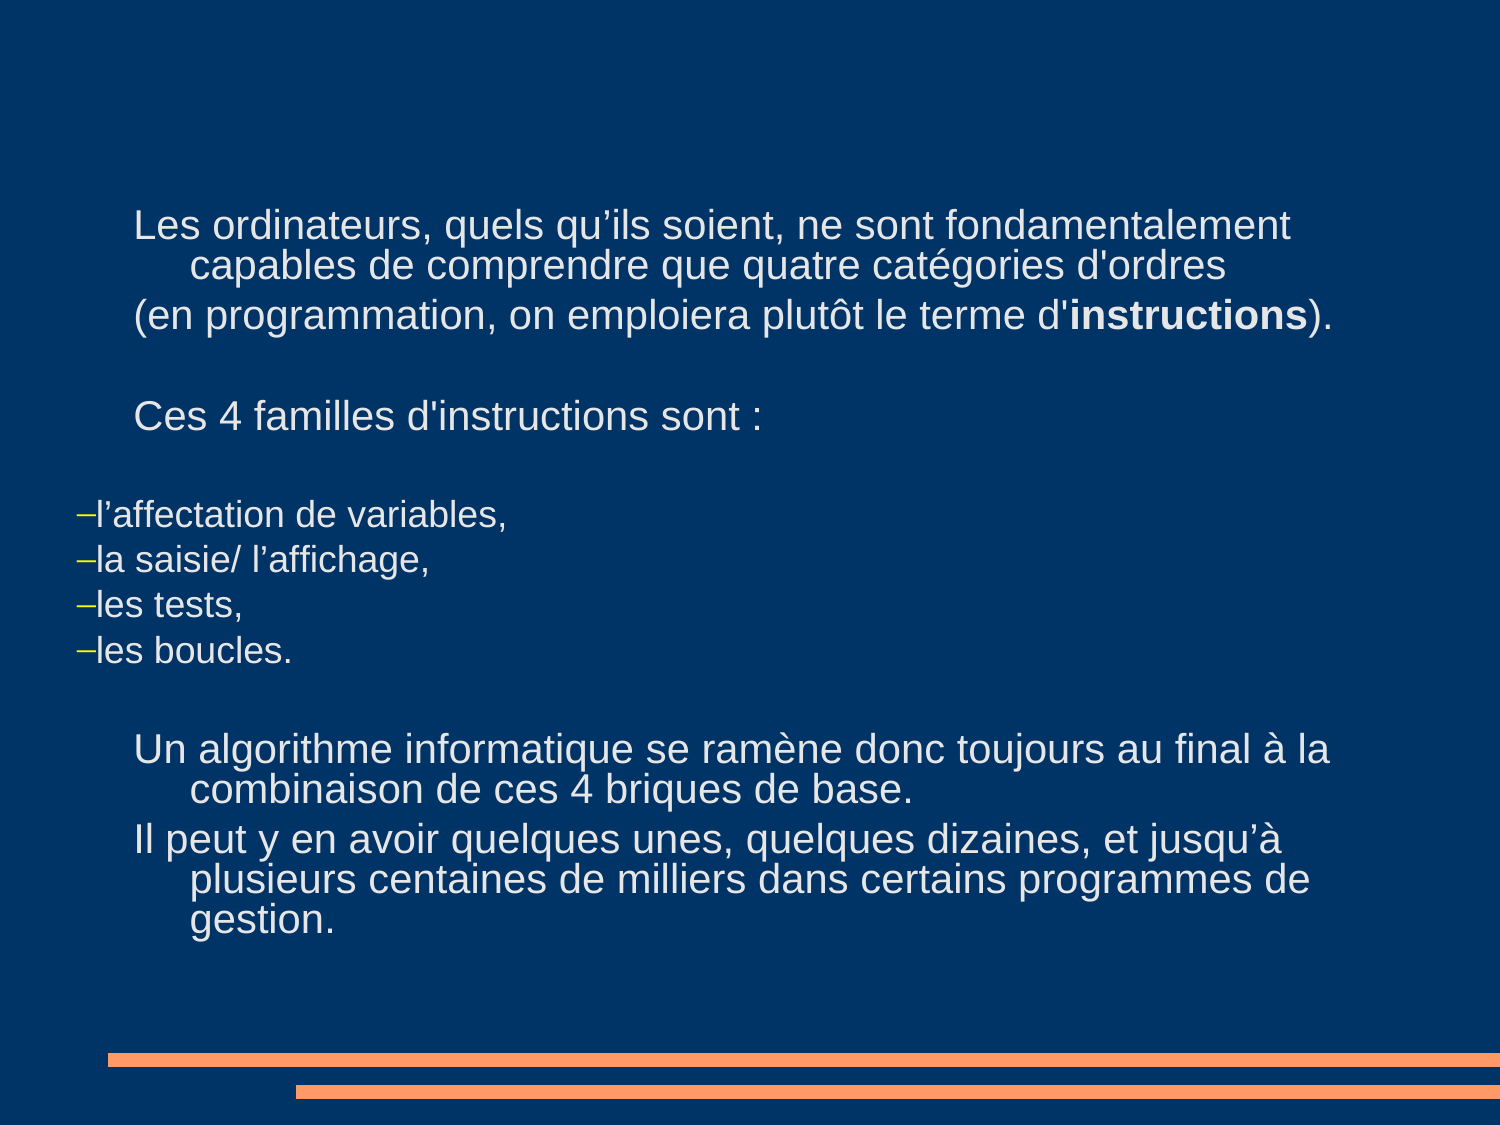

#
Les ordinateurs, quels qu’ils soient, ne sont fondamentalement capables de comprendre que quatre catégories d'ordres
(en programmation, on emploiera plutôt le terme d'instructions).
Ces 4 familles d'instructions sont :
l’affectation de variables,
la saisie/ l’affichage,
les tests,
les boucles.
Un algorithme informatique se ramène donc toujours au final à la combinaison de ces 4 briques de base.
Il peut y en avoir quelques unes, quelques dizaines, et jusqu’à plusieurs centaines de milliers dans certains programmes de gestion.